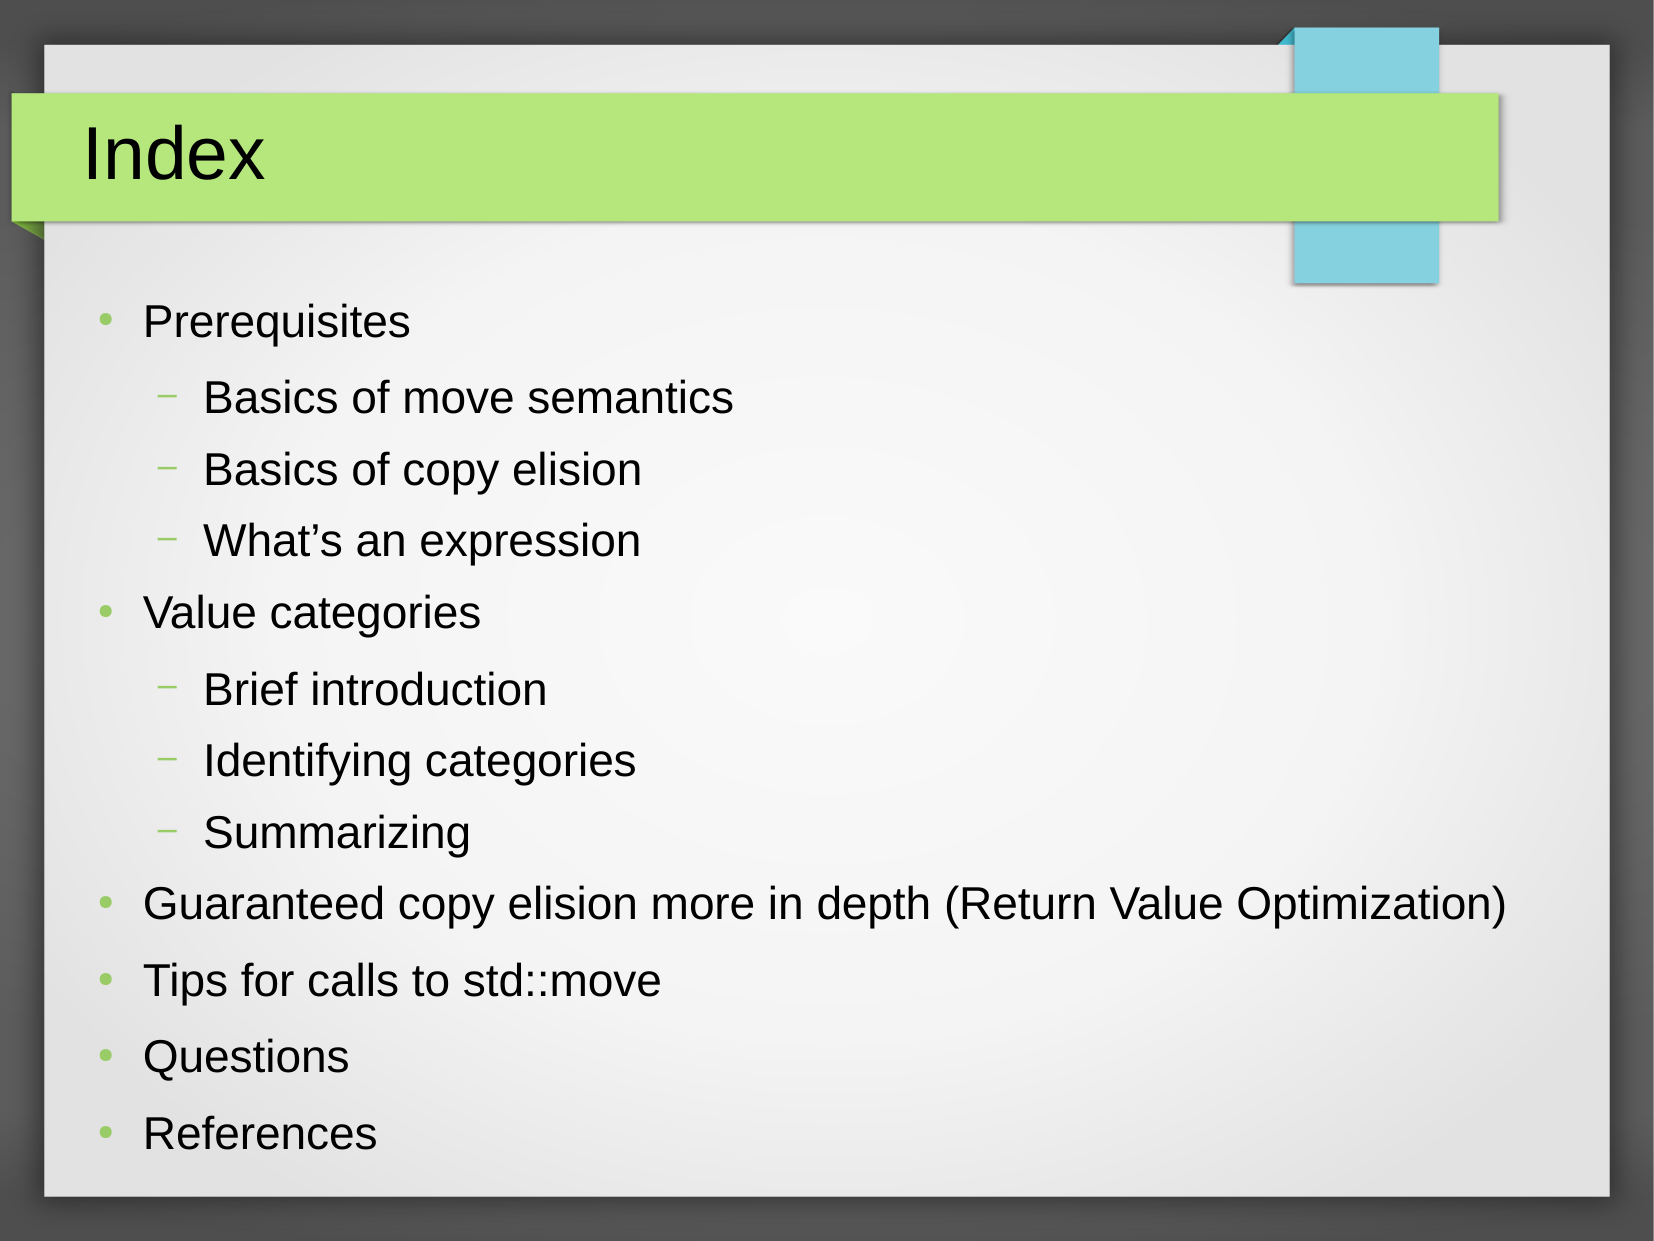

# Index
Prerequisites
Basics of move semantics
Basics of copy elision
What’s an expression
Value categories
Brief introduction
Identifying categories
Summarizing
Guaranteed copy elision more in depth (Return Value Optimization)
Tips for calls to std::move
Questions
References